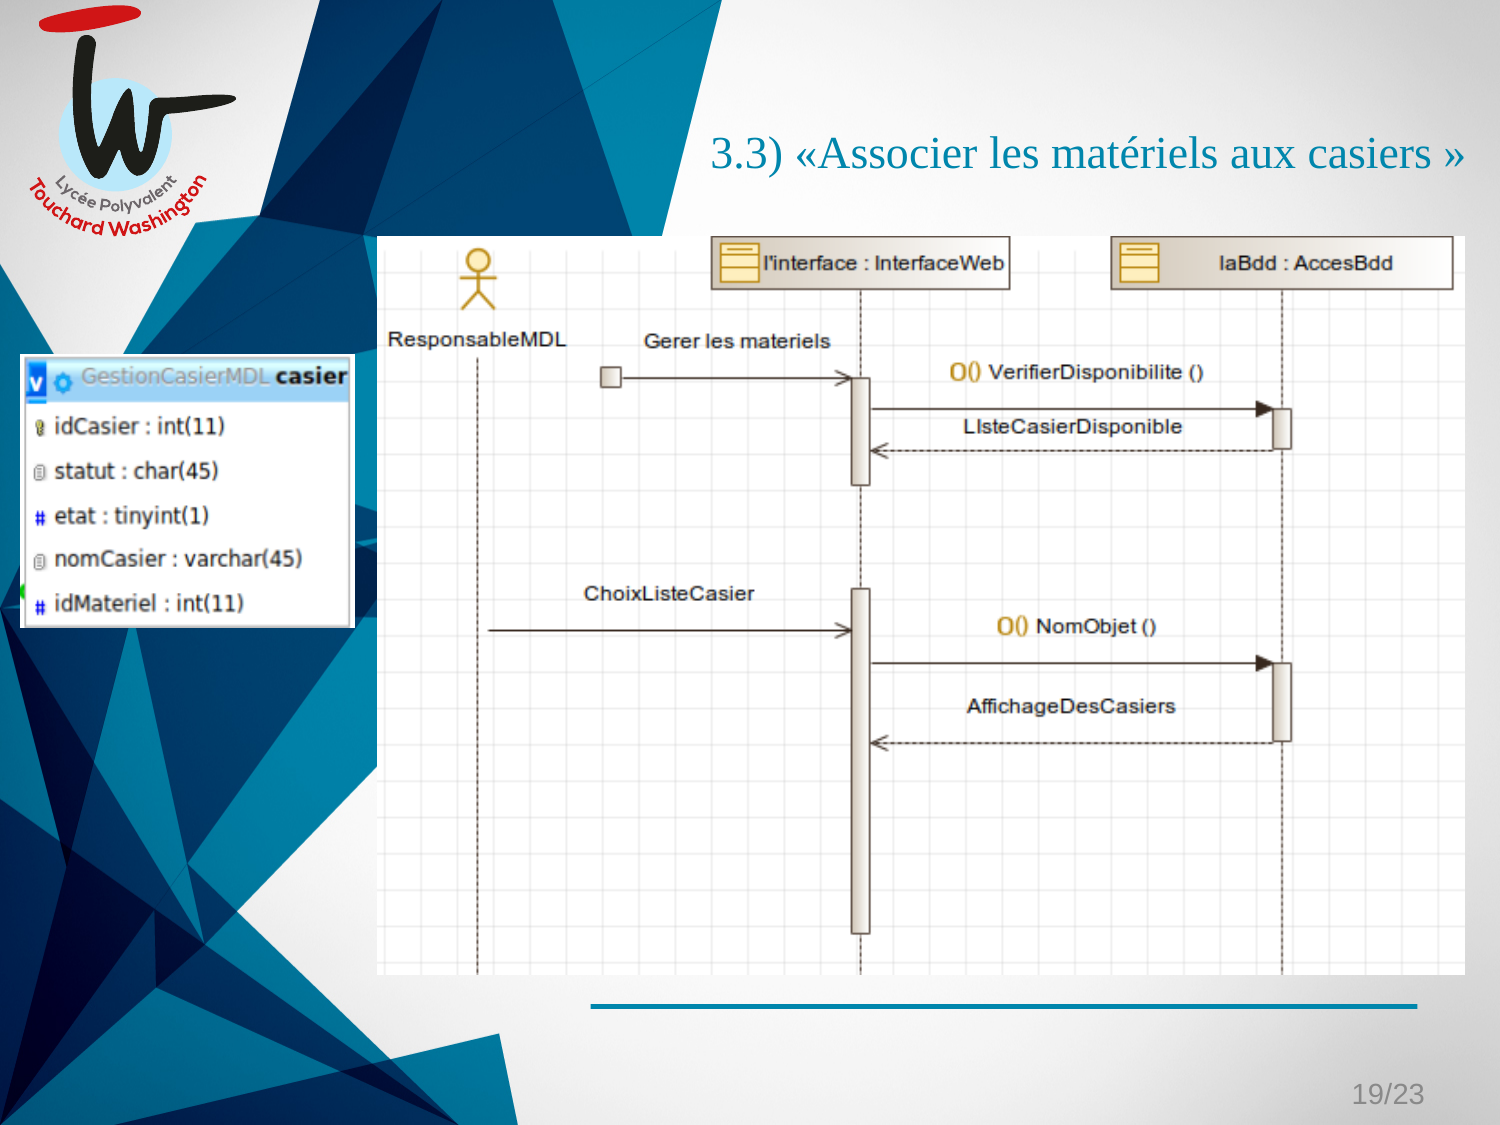

# 3.3) «Associer les matériels aux casiers »
19